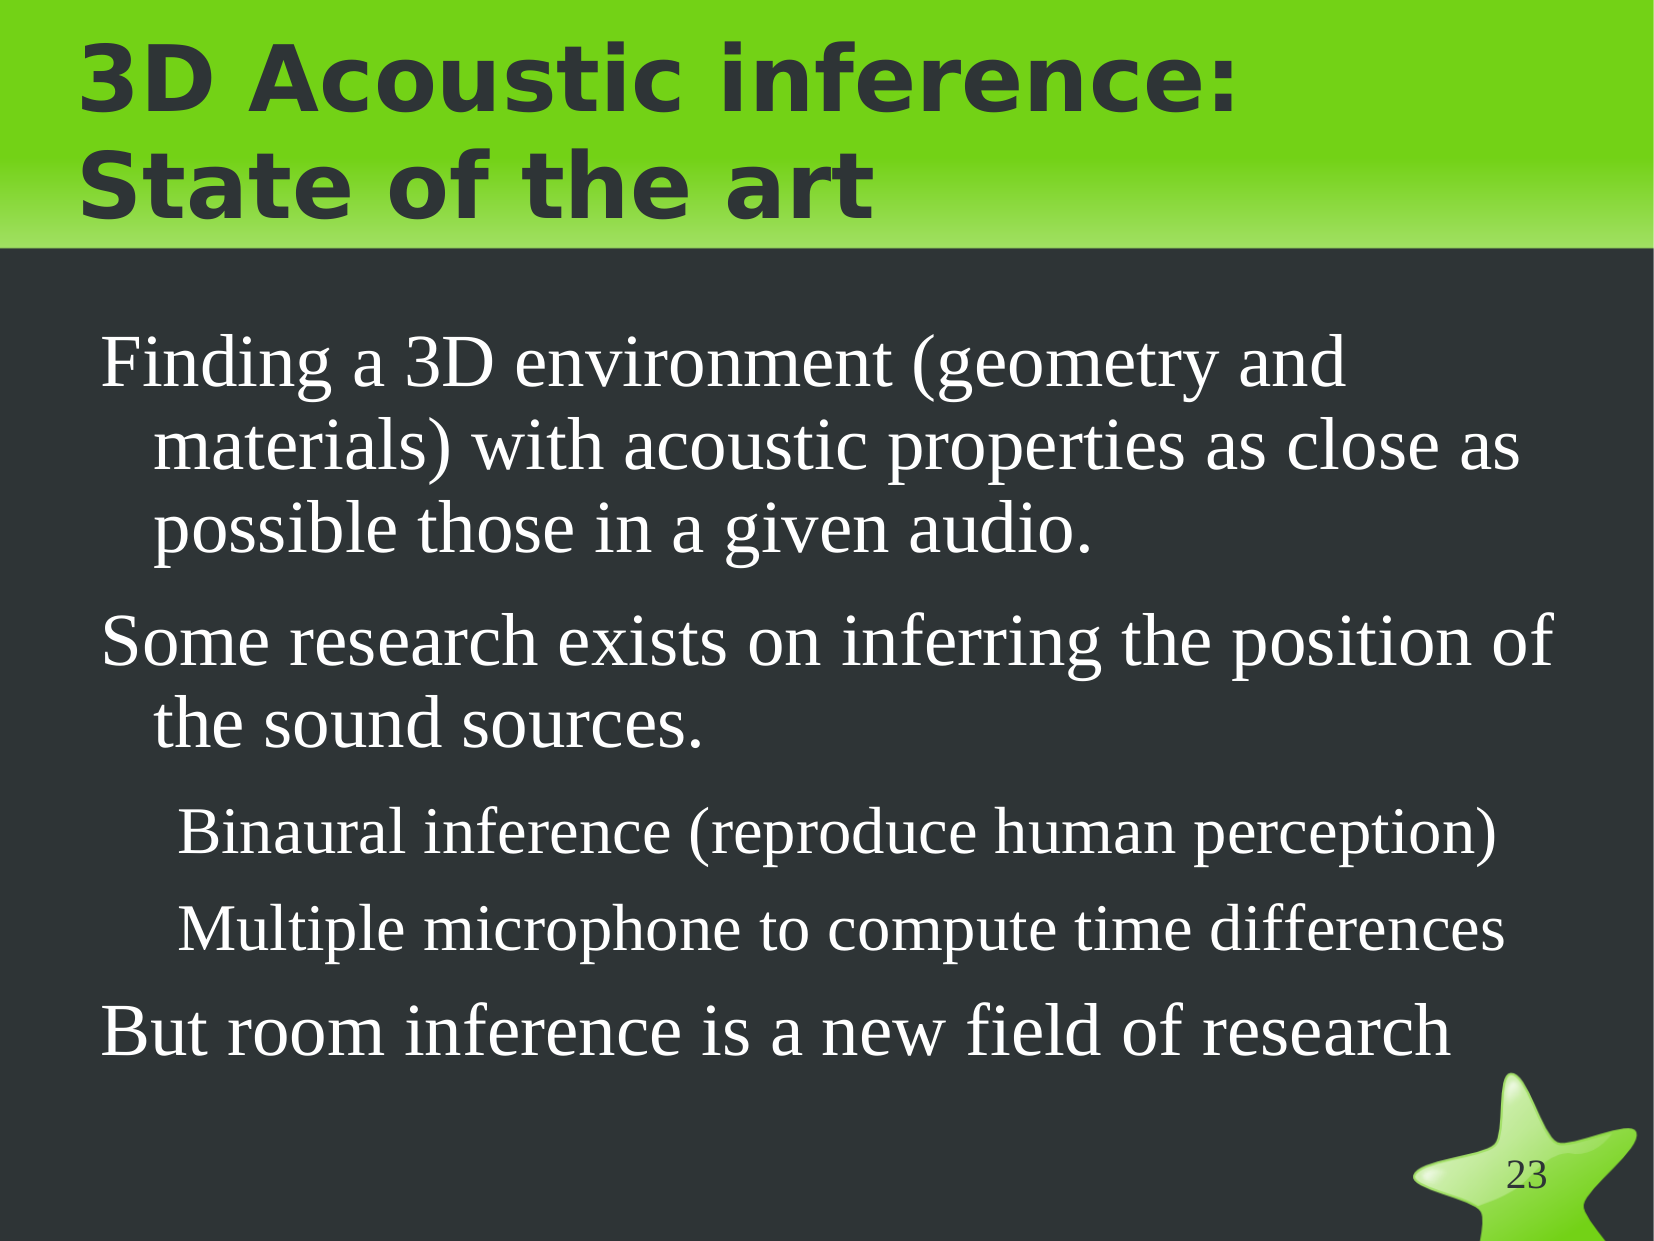

# 3D Acoustic inference: State of the art
Finding a 3D environment (geometry and materials) with acoustic properties as close as possible those in a given audio.
Some research exists on inferring the position of the sound sources.
Binaural inference (reproduce human perception)
Multiple microphone to compute time differences
But room inference is a new field of research
23